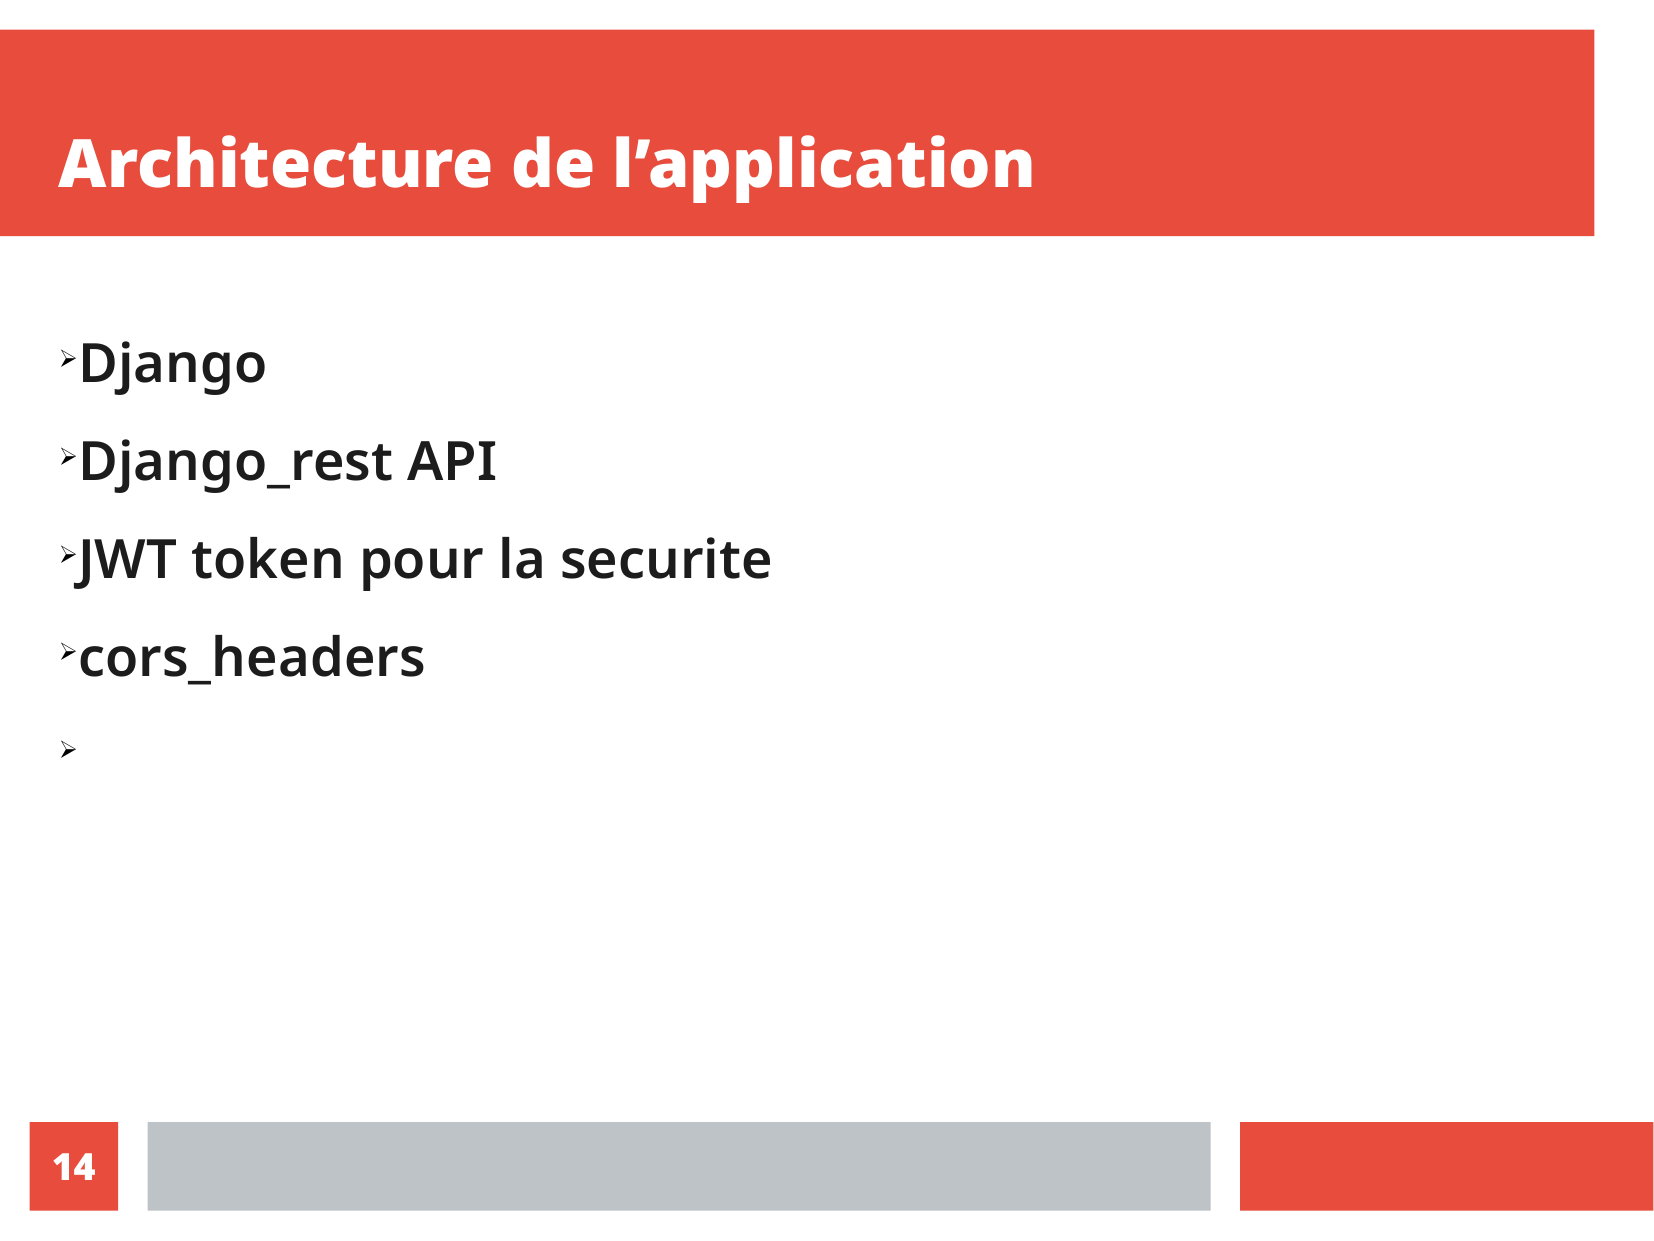

# Architecture de l’application
Django
Django_rest API
JWT token pour la securite
cors_headers
14